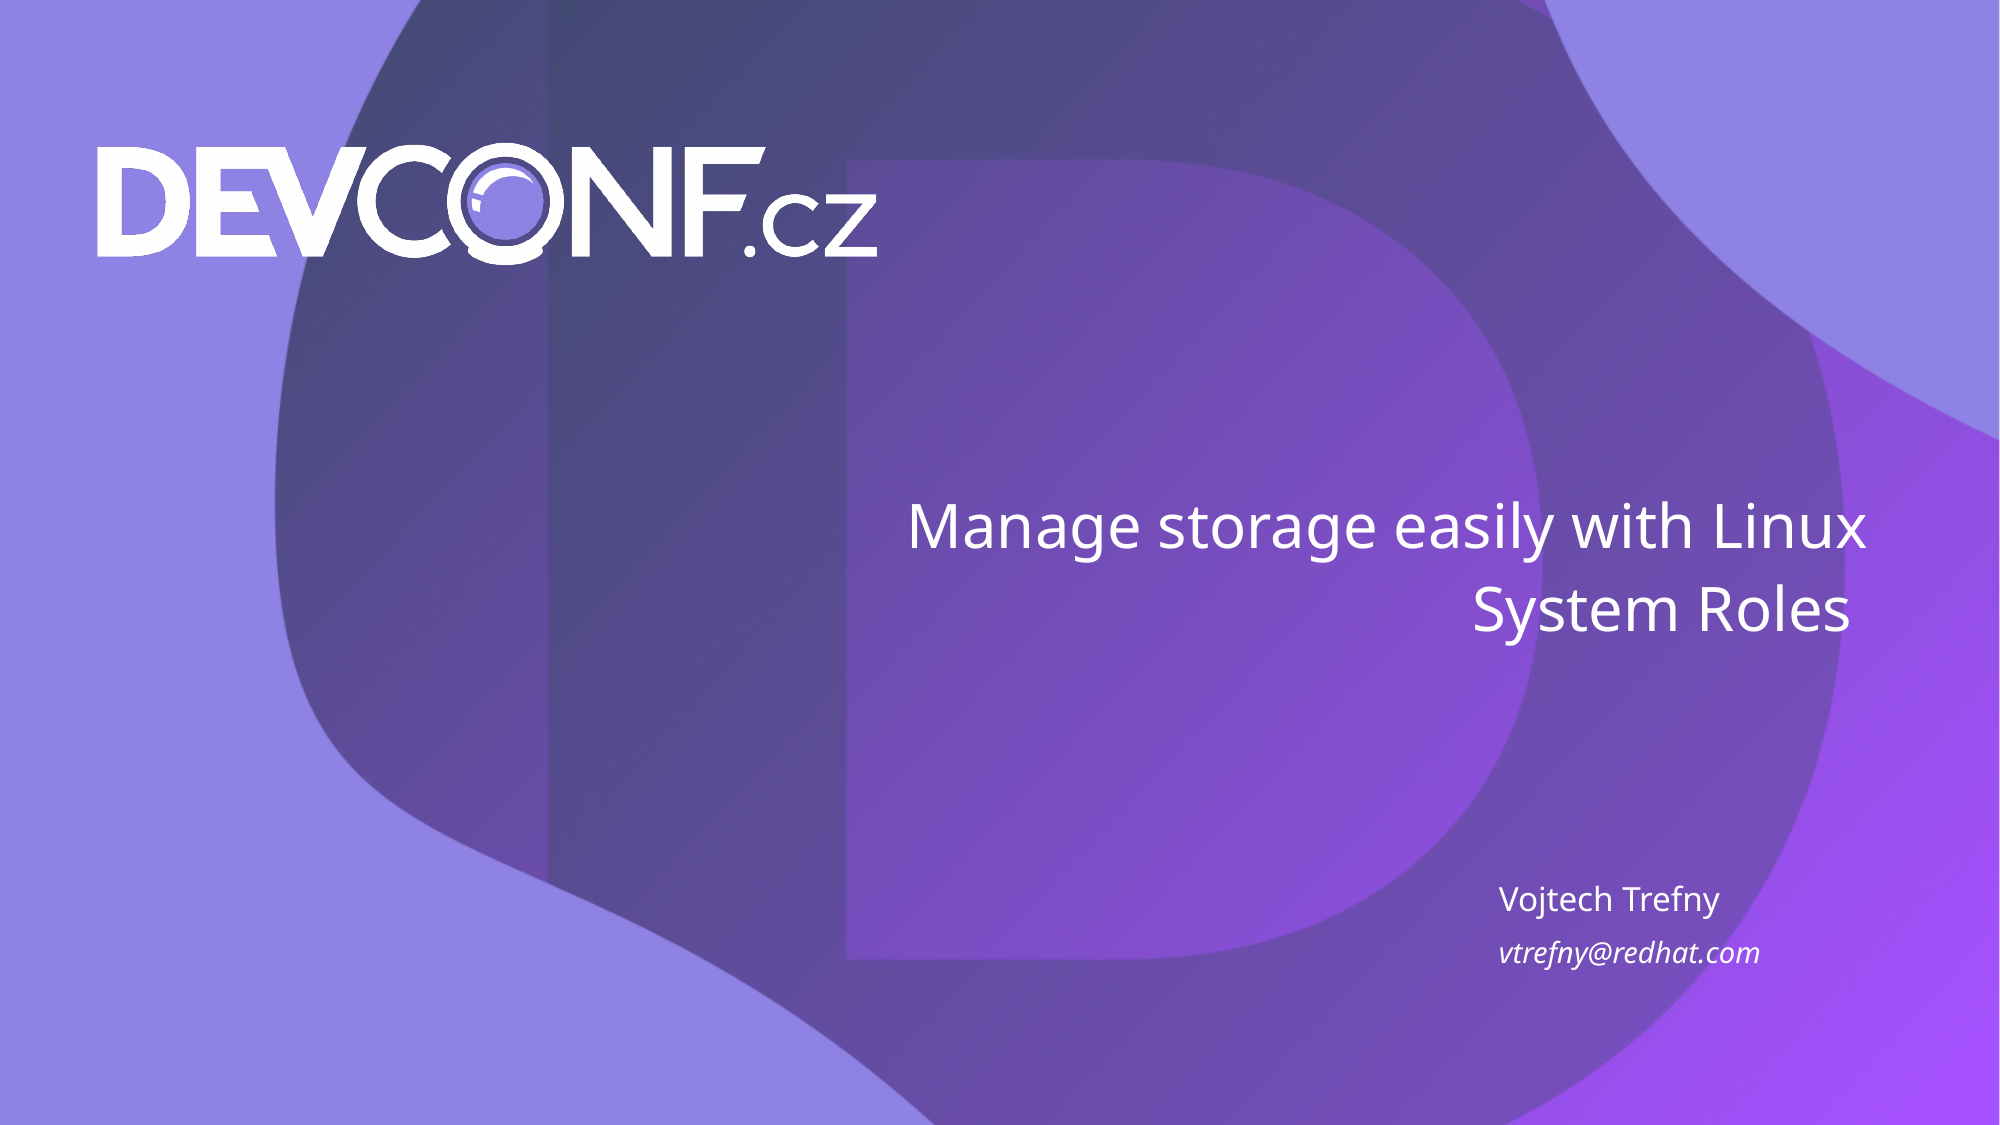

# Manage storage easily with Linux System Roles
Vojtech Trefny
vtrefny@redhat.com